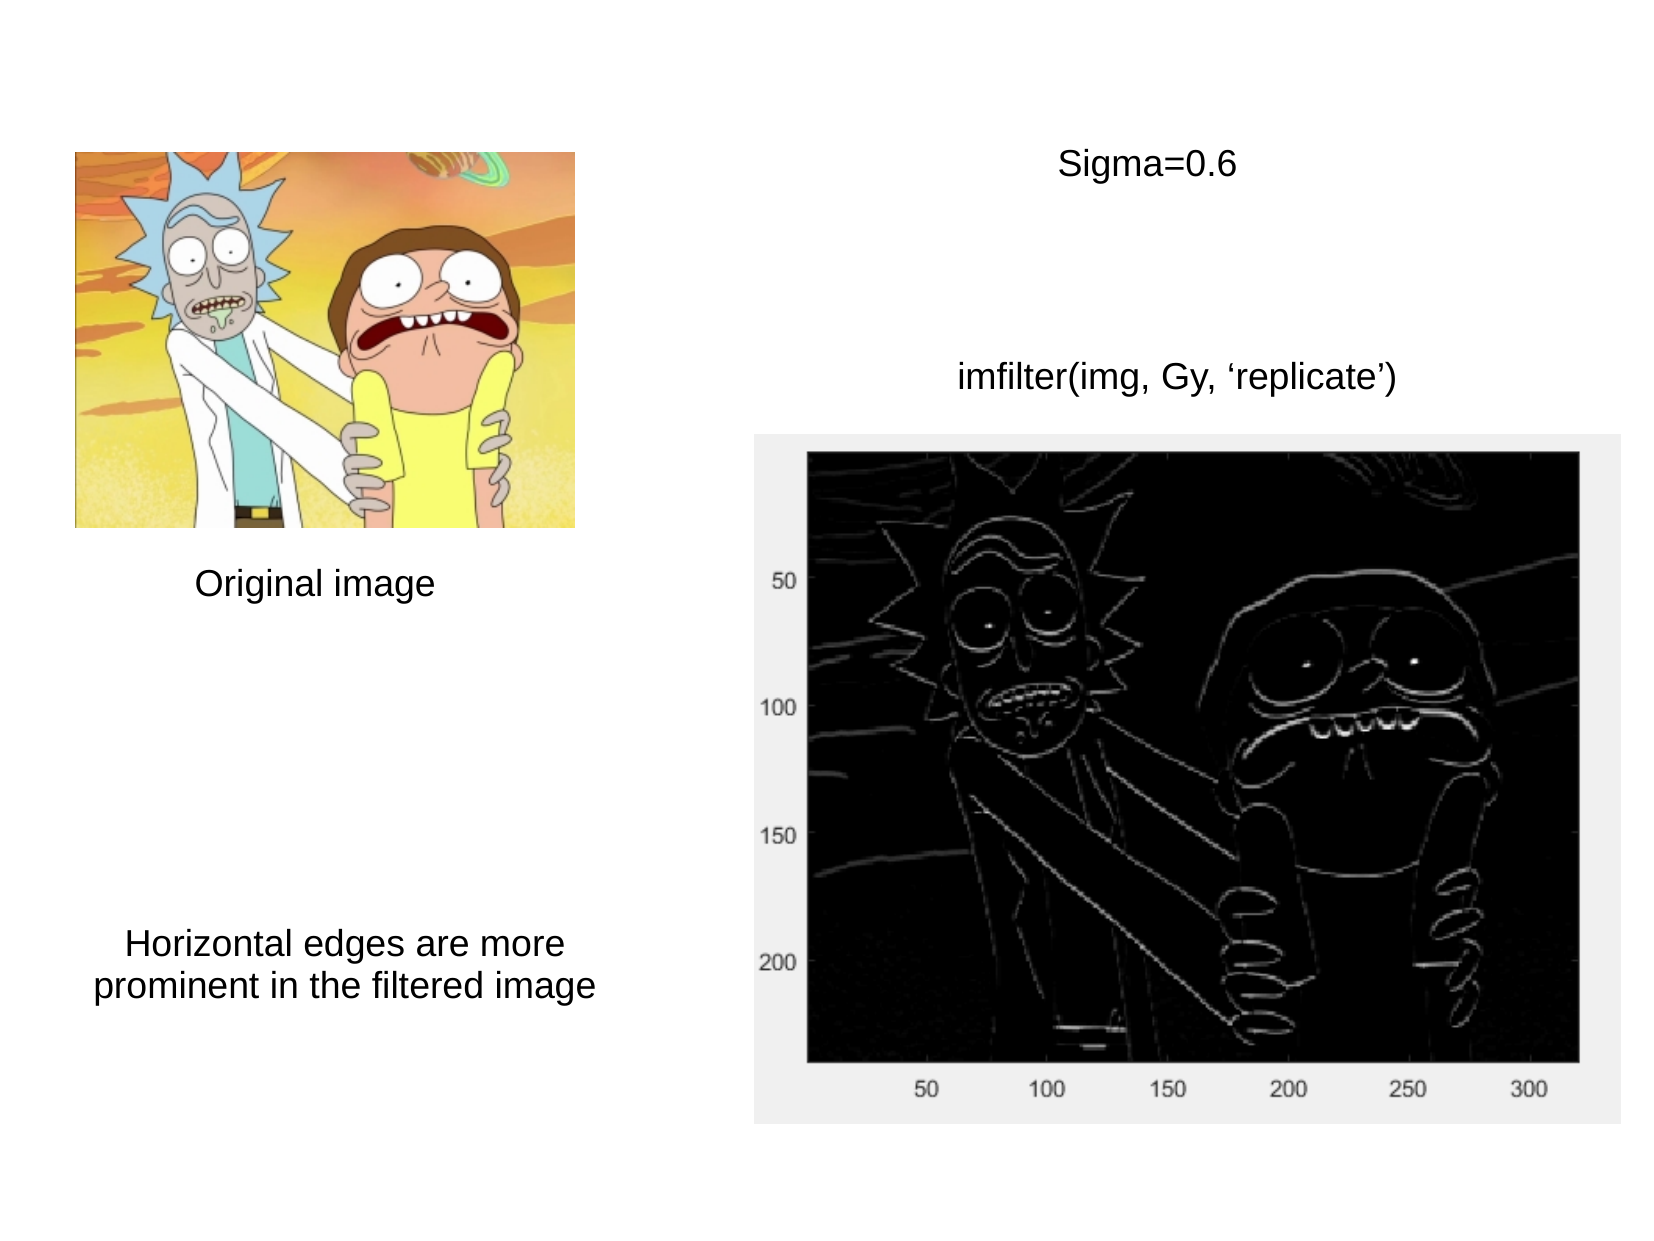

Sigma=0.6
imfilter(img, Gy, ‘replicate’)
Original image
Horizontal edges are more prominent in the filtered image